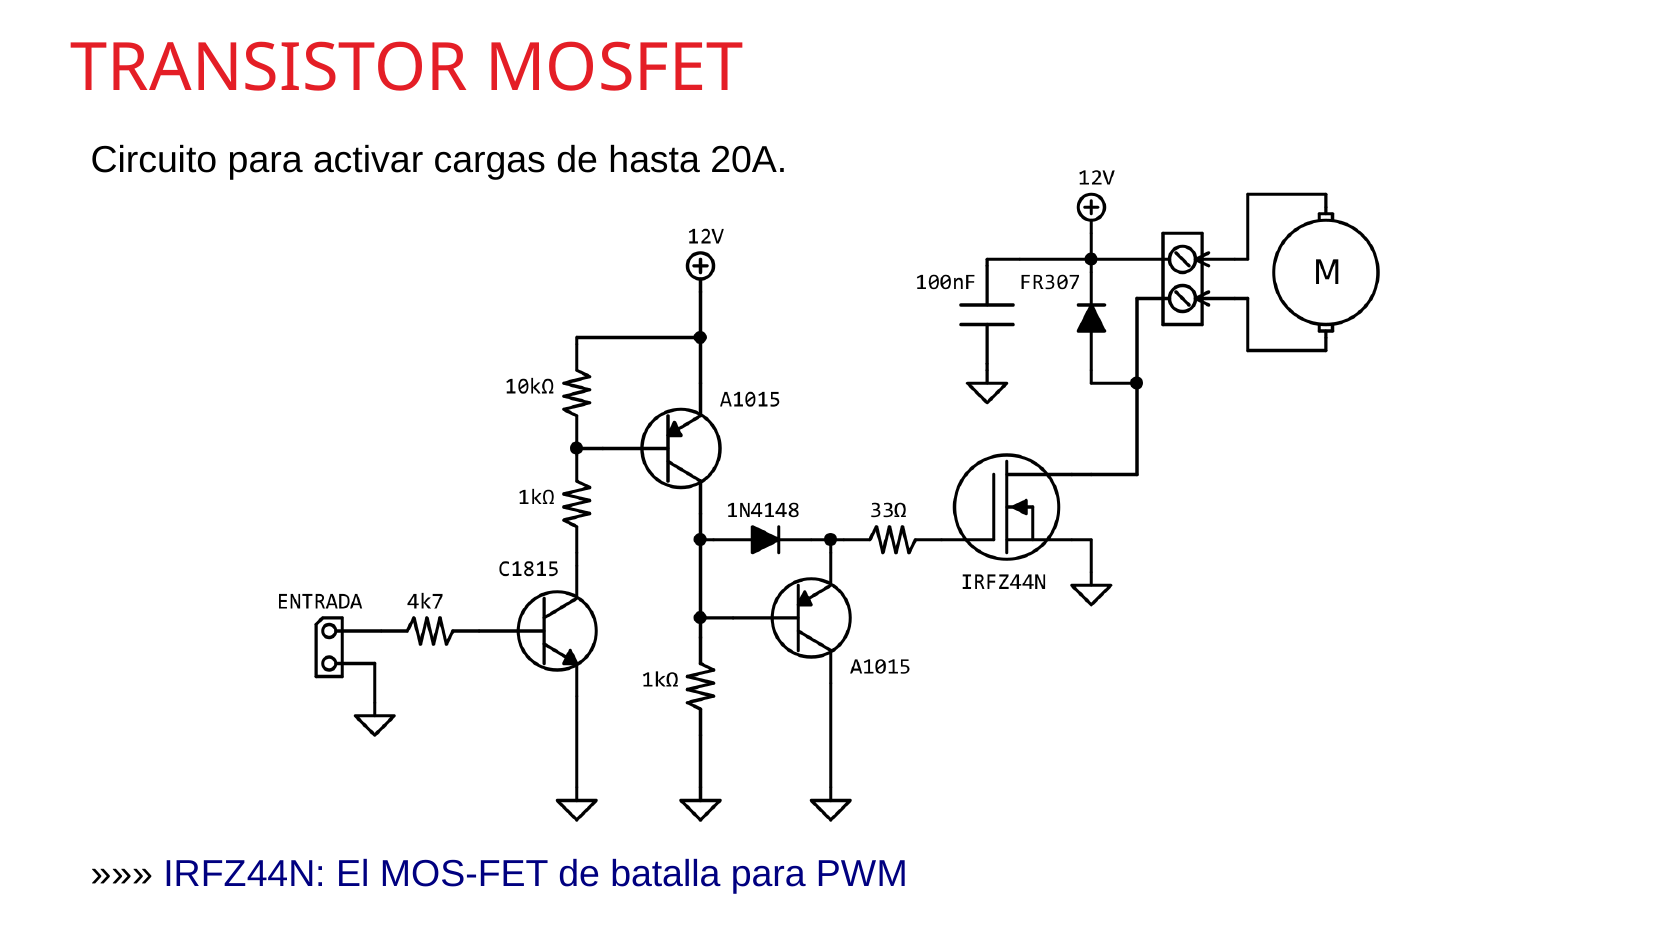

# TRANSISTOR MOSFET
Circuito para activar cargas de hasta 20A.
»»» IRFZ44N: El MOS-FET de batalla para PWM